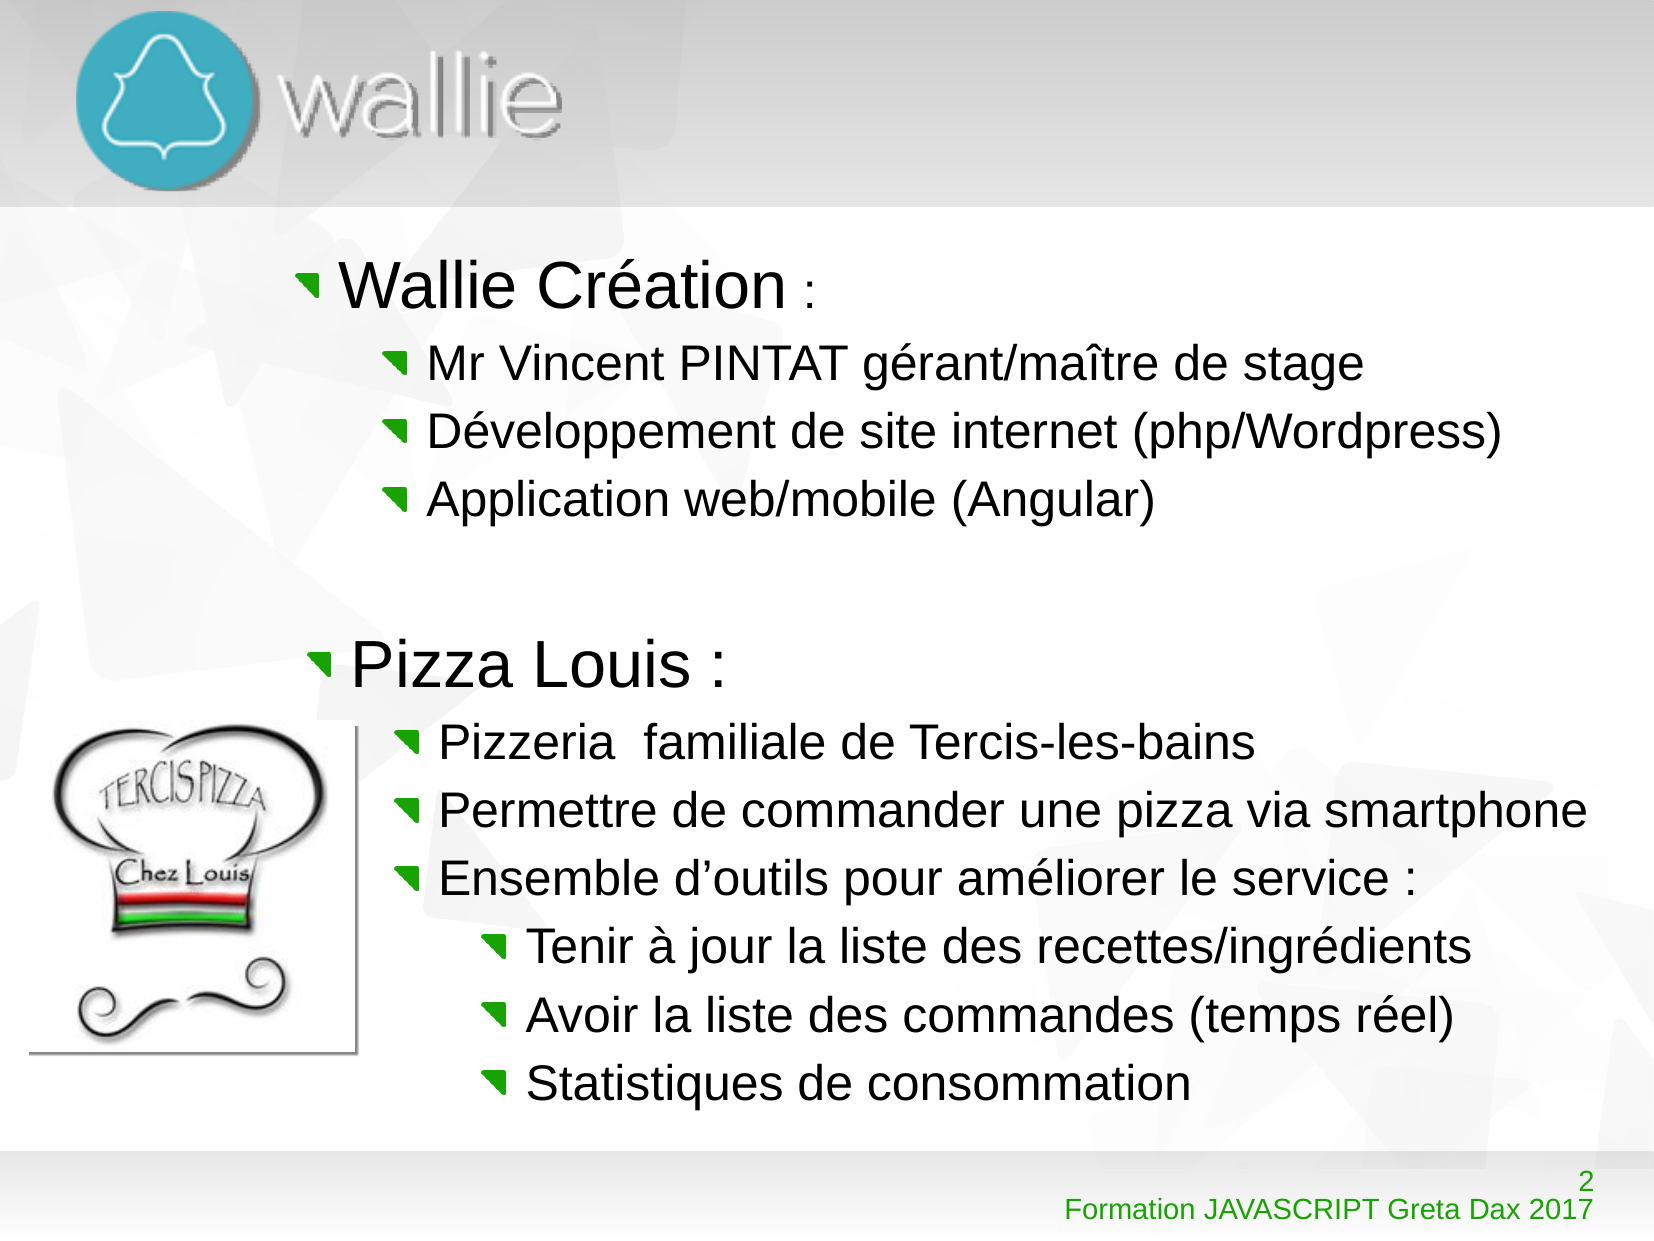

# Wallie Création :
Mr Vincent PINTAT gérant/maître de stage
Développement de site internet (php/Wordpress)
Application web/mobile (Angular)
Pizza Louis :
Pizzeria familiale de Tercis-les-bains
Permettre de commander une pizza via smartphone
Ensemble d’outils pour améliorer le service :
Tenir à jour la liste des recettes/ingrédients
Avoir la liste des commandes (temps réel)
Statistiques de consommation
2
Formation JAVASCRIPT Greta Dax 2017